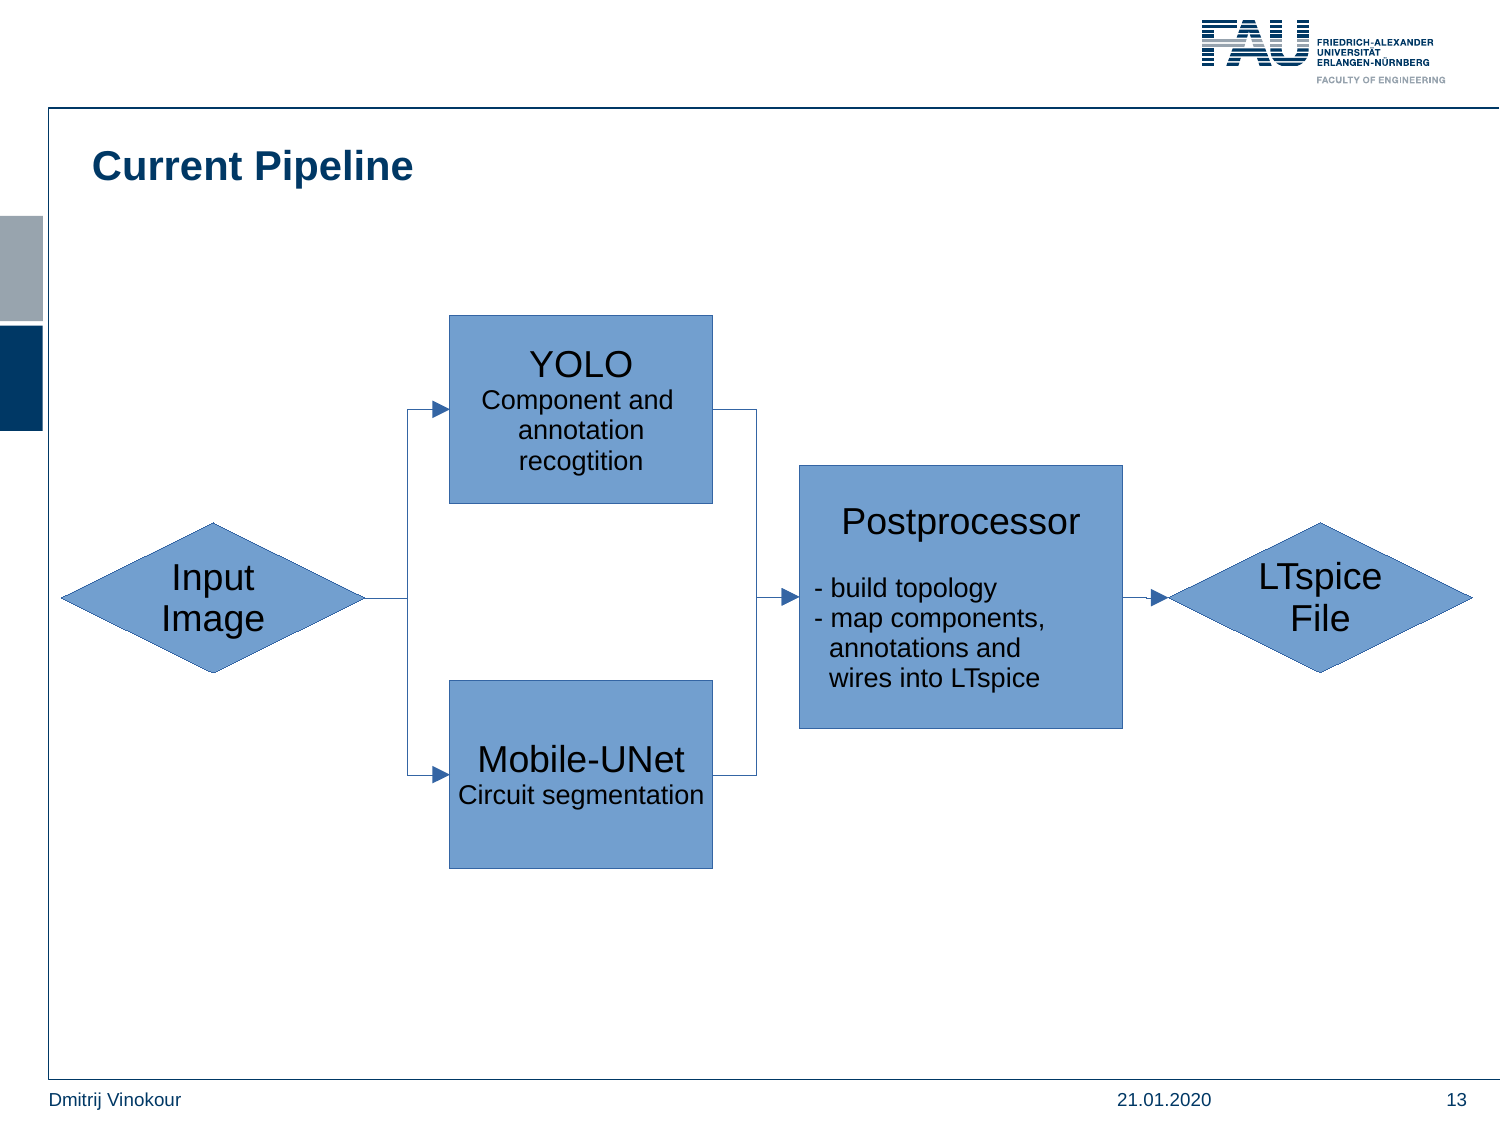

Current Pipeline
YOLO
Component and
annotation
recogtition
Postprocessor
- build topology
- map components,
 annotations and
 wires into LTspice
LTspice
File
Input
Image
Mobile-UNet
Circuit segmentation
21.01.2020
Dmitrij Vinokour